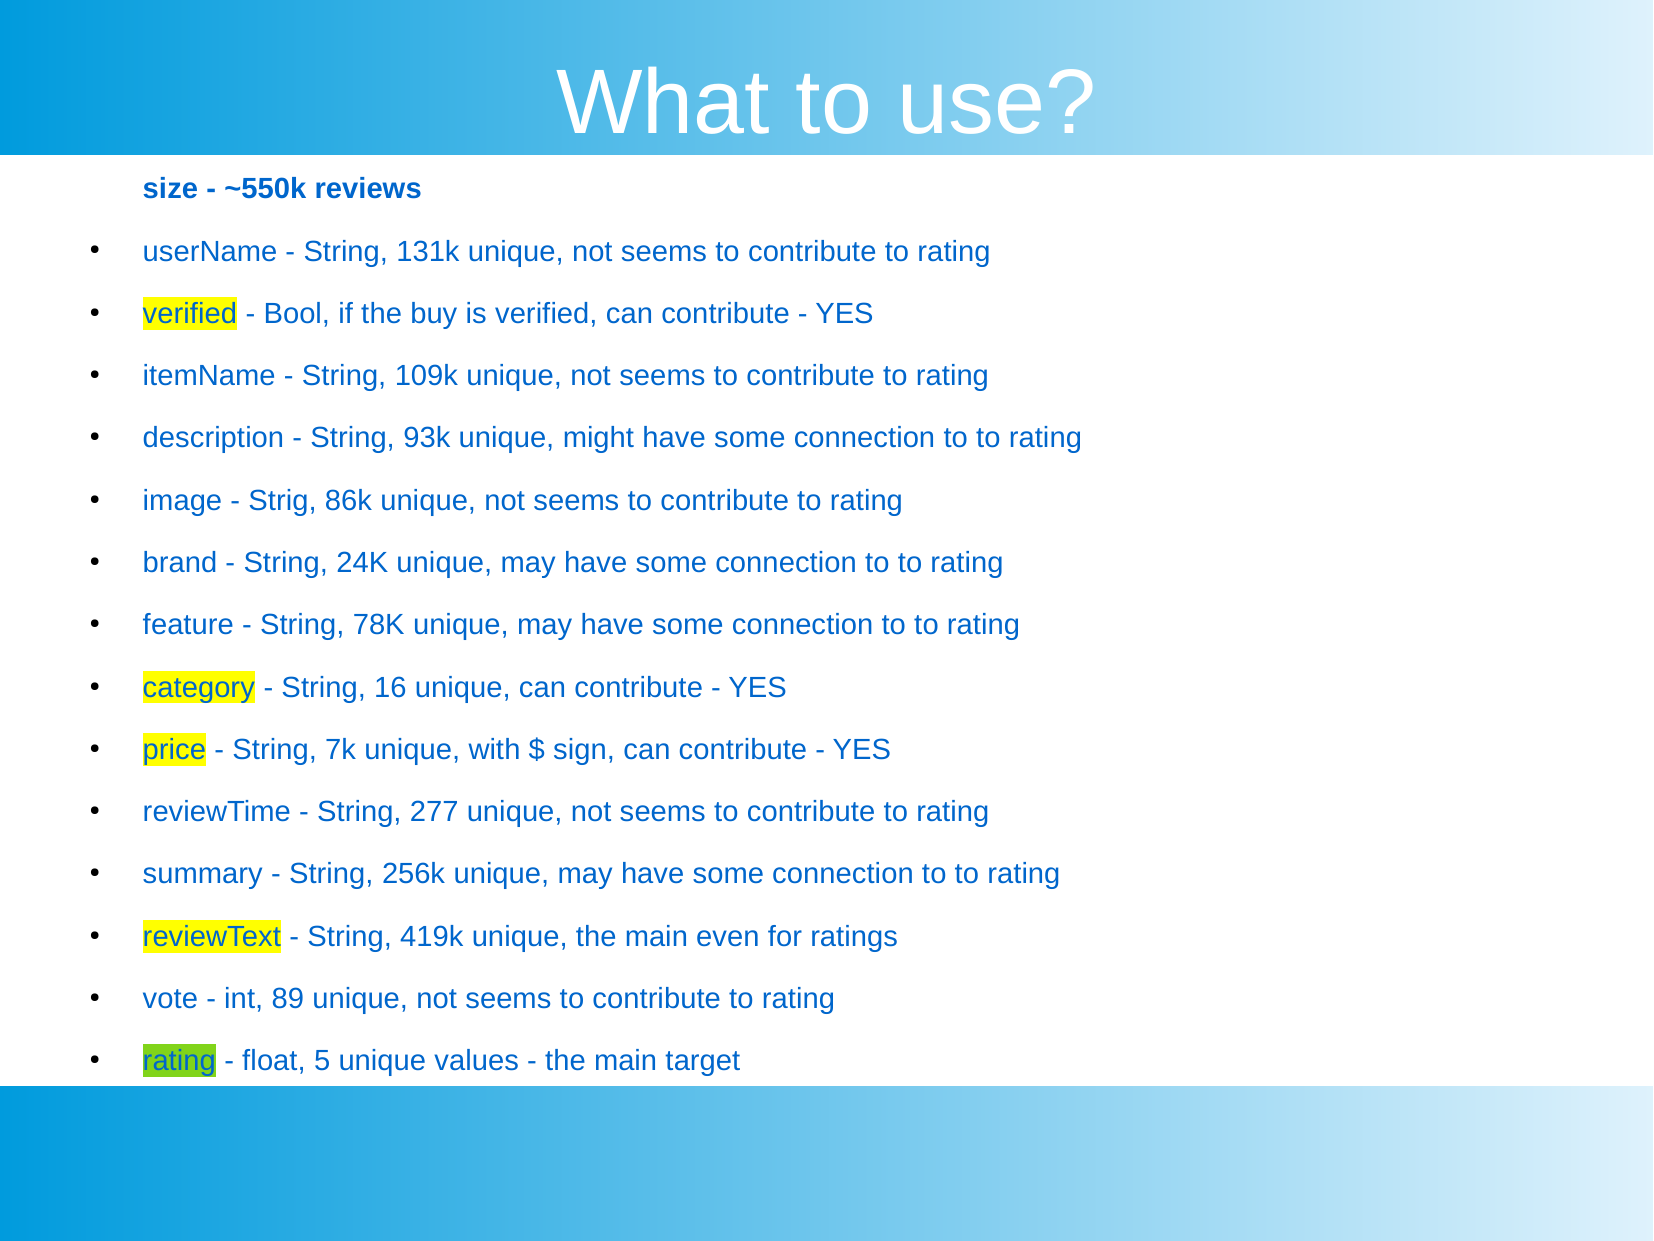

# What to use?
size - ~550k reviews
userName - String, 131k unique, not seems to contribute to rating
verified - Bool, if the buy is verified, can contribute - YES
itemName - String, 109k unique, not seems to contribute to rating
description - String, 93k unique, might have some connection to to rating
image - Strig, 86k unique, not seems to contribute to rating
brand - String, 24K unique, may have some connection to to rating
feature - String, 78K unique, may have some connection to to rating
category - String, 16 unique, can contribute - YES
price - String, 7k unique, with $ sign, can contribute - YES
reviewTime - String, 277 unique, not seems to contribute to rating
summary - String, 256k unique, may have some connection to to rating
reviewText - String, 419k unique, the main even for ratings
vote - int, 89 unique, not seems to contribute to rating
rating - float, 5 unique values - the main target